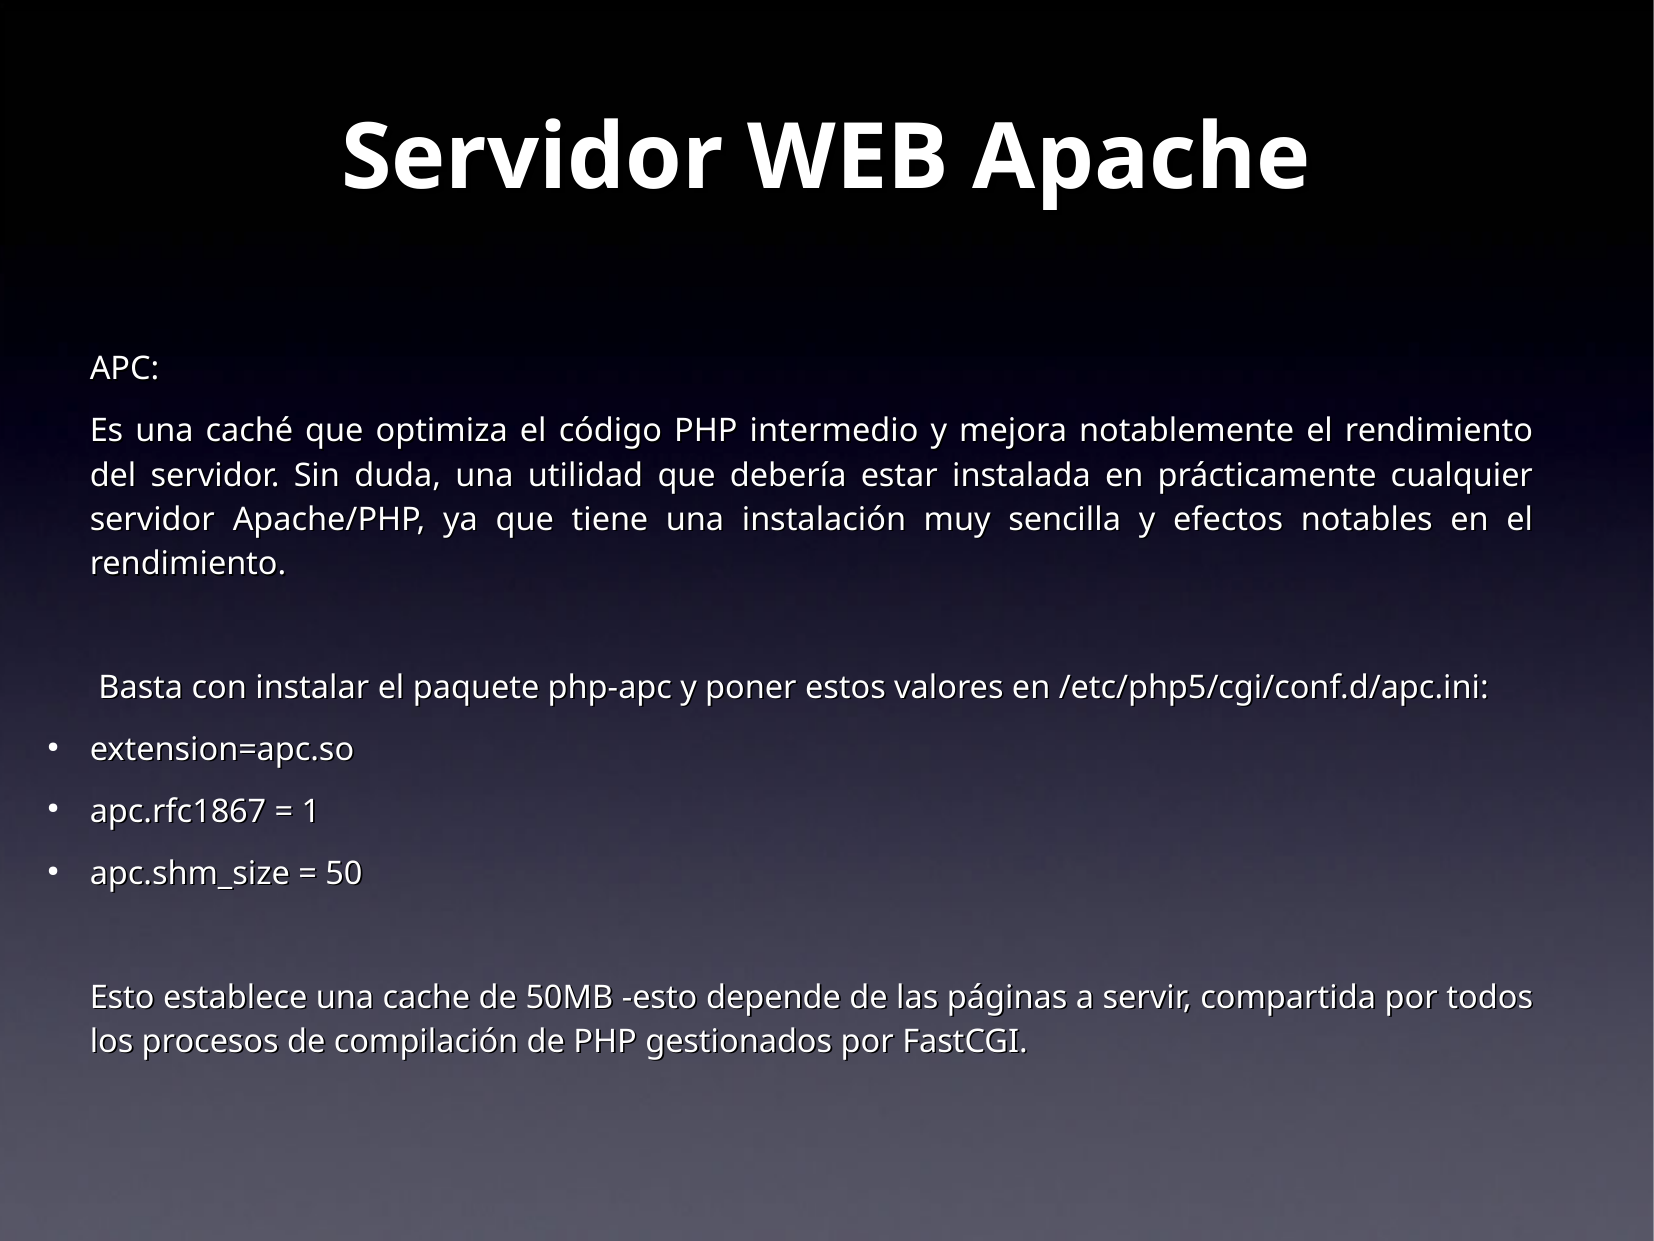

# Servidor WEB Apache
APC:
Es una caché que optimiza el código PHP intermedio y mejora notablemente el rendimiento del servidor. Sin duda, una utilidad que debería estar instalada en prácticamente cualquier servidor Apache/PHP, ya que tiene una instalación muy sencilla y efectos notables en el rendimiento.
 Basta con instalar el paquete php-apc y poner estos valores en /etc/php5/cgi/conf.d/apc.ini:
extension=apc.so
apc.rfc1867 = 1
apc.shm_size = 50
Esto establece una cache de 50MB -esto depende de las páginas a servir, compartida por todos los procesos de compilación de PHP gestionados por FastCGI.